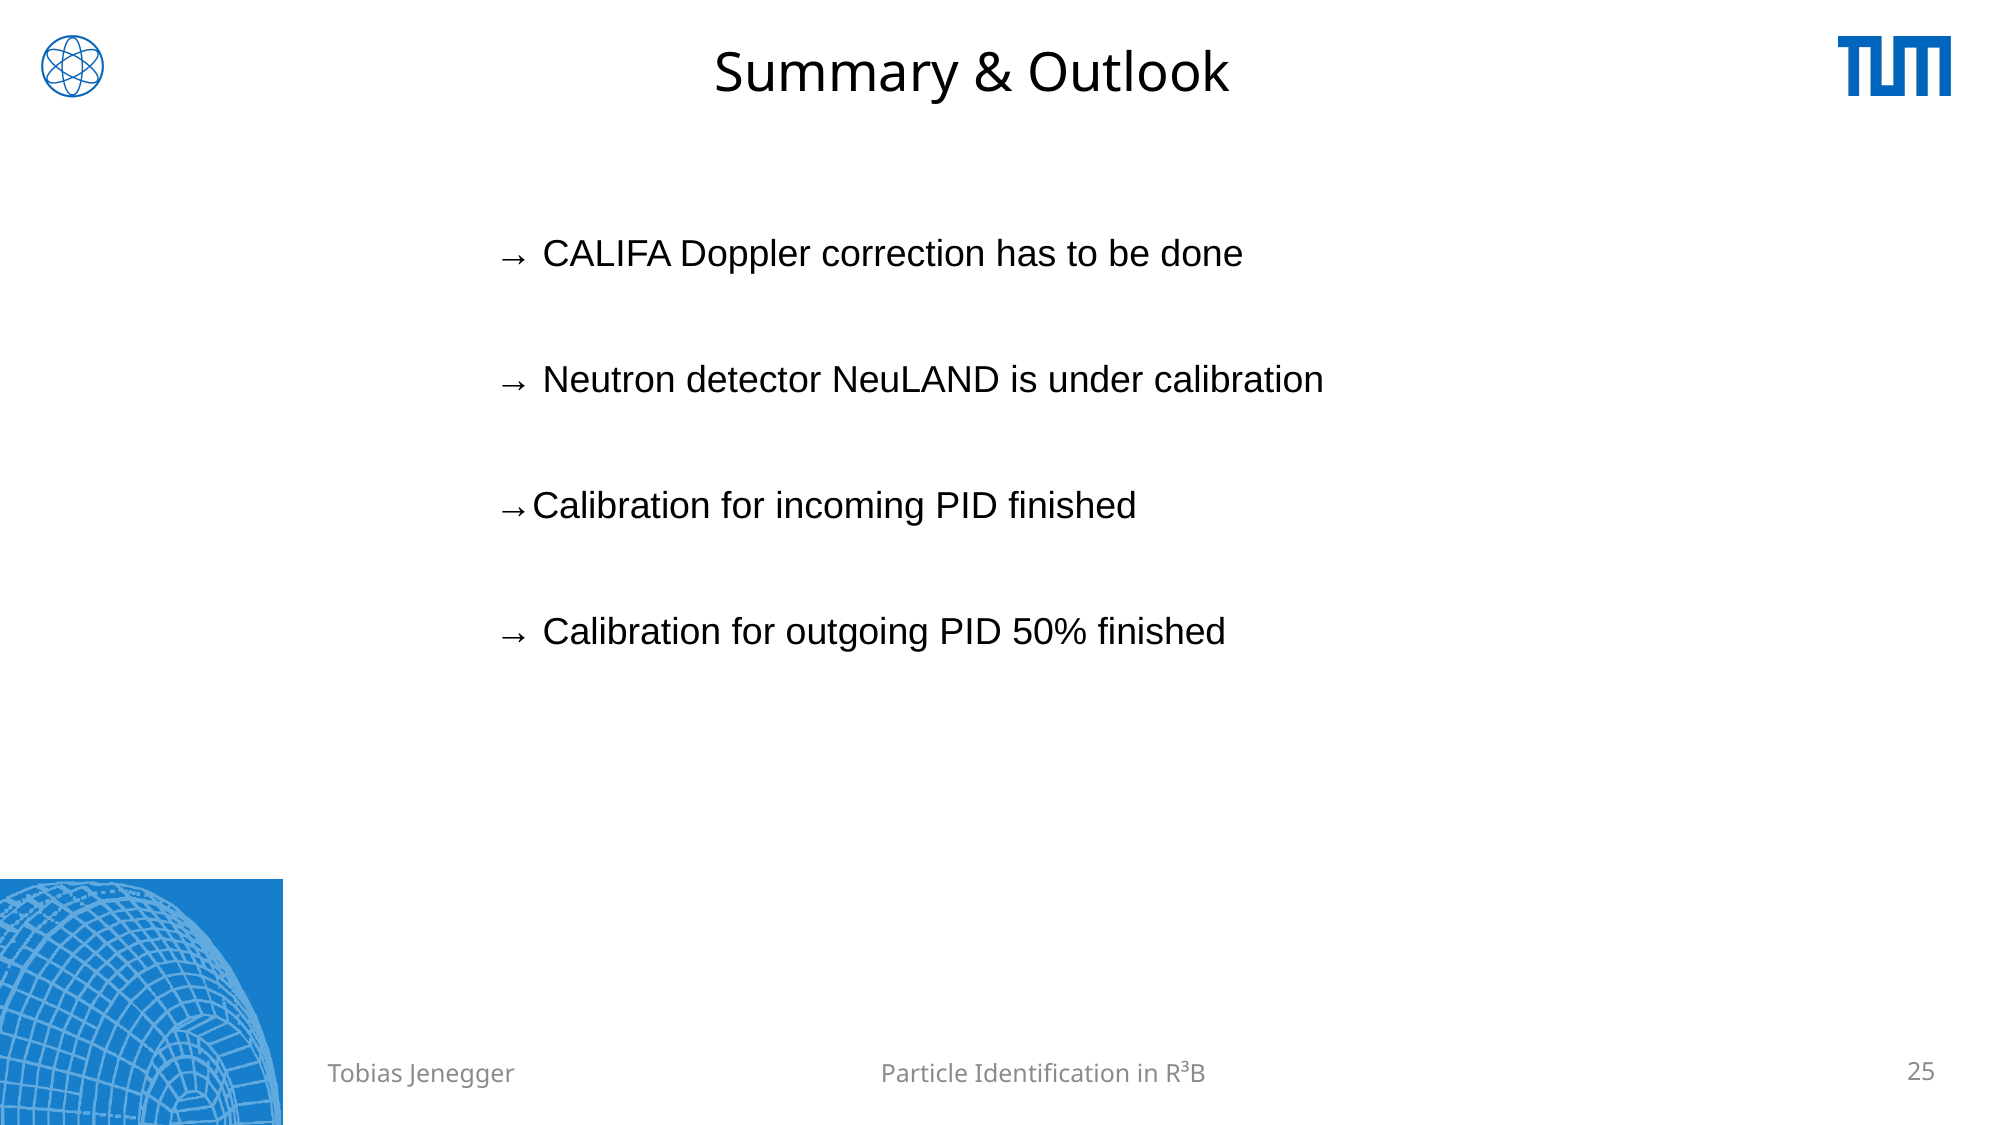

# Summary & Outlook
→ CALIFA Doppler correction has to be done
→ Neutron detector NeuLAND is under calibration
→Calibration for incoming PID finished
→ Calibration for outgoing PID 50% finished
Tobias Jenegger
Particle Identification in R³B